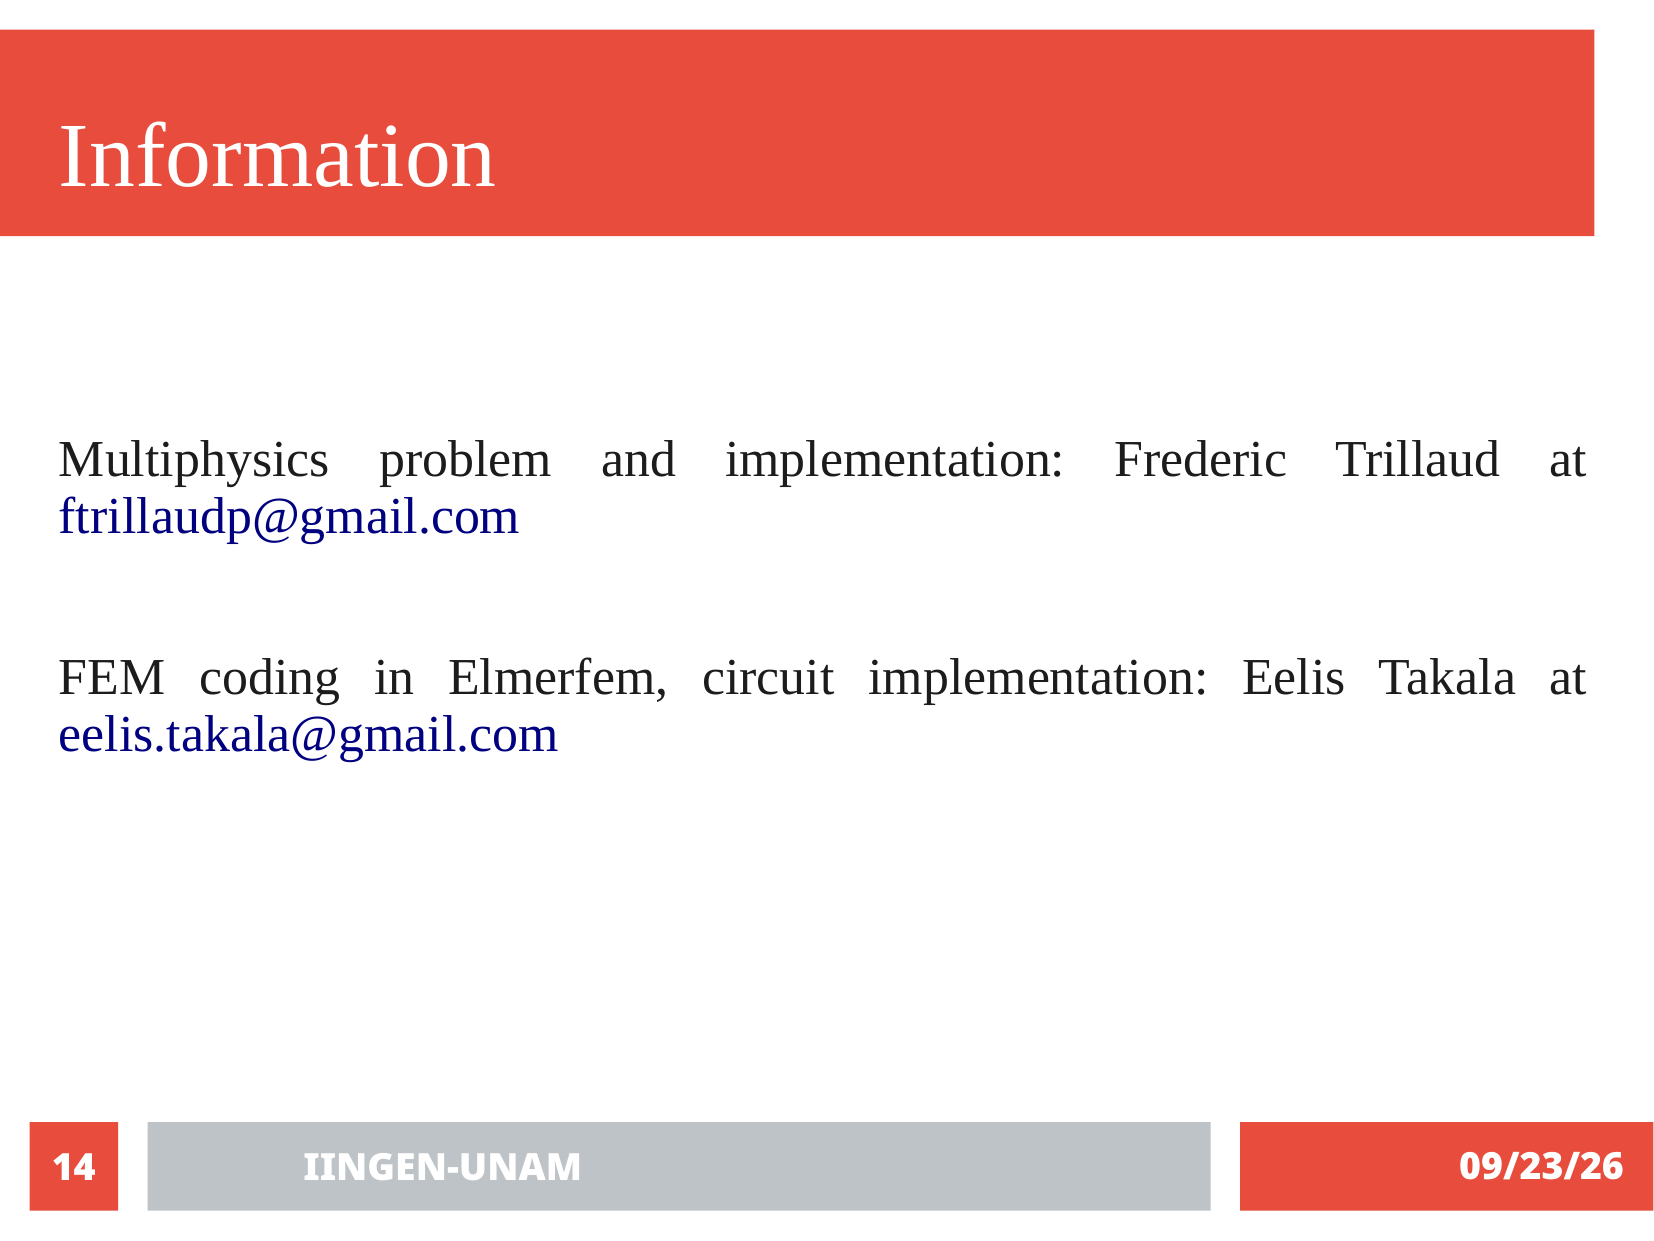

# Information
Multiphysics problem and implementation: Frederic Trillaud at ftrillaudp@gmail.com
FEM coding in Elmerfem, circuit implementation: Eelis Takala at eelis.takala@gmail.com
14
IINGEN-UNAM